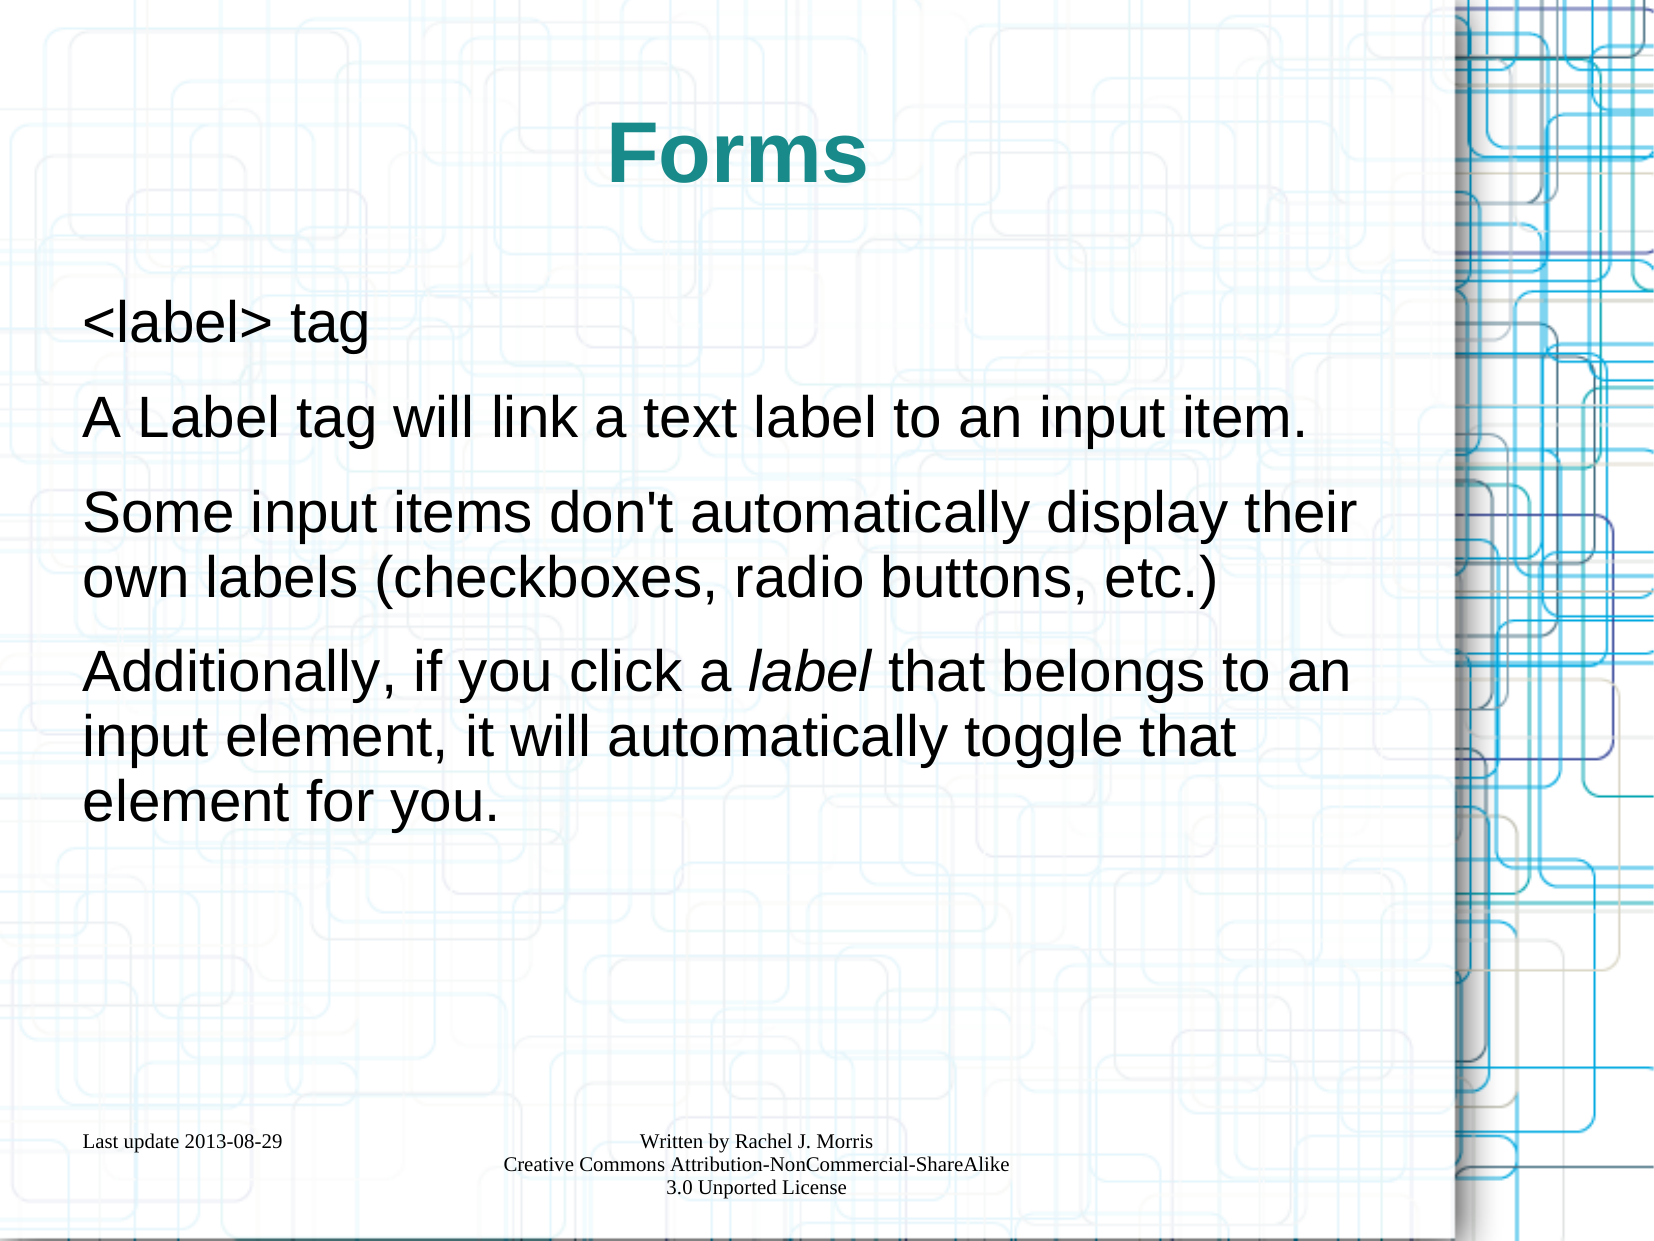

# Forms
<label> tag
A Label tag will link a text label to an input item.
Some input items don't automatically display their own labels (checkboxes, radio buttons, etc.)
Additionally, if you click a label that belongs to an input element, it will automatically toggle that element for you.